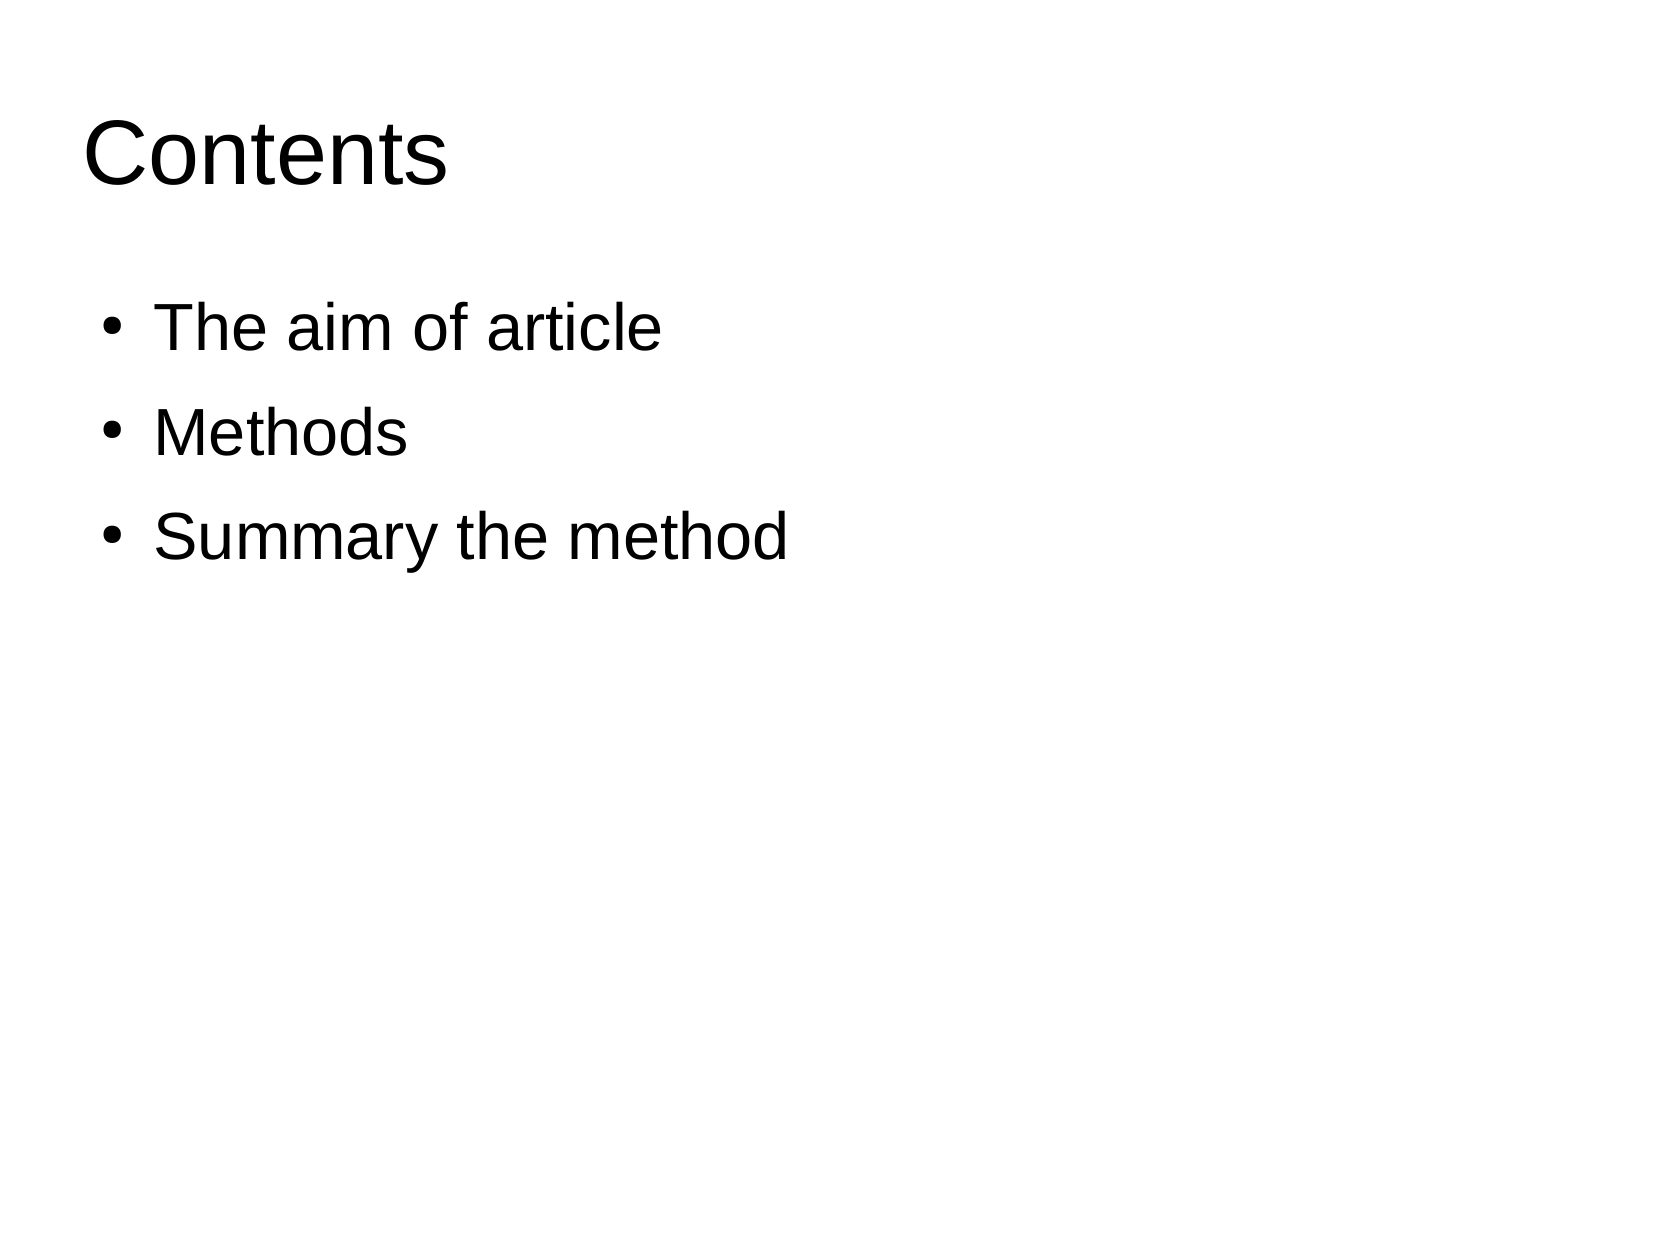

# Contents
The aim of article
Methods
Summary the method